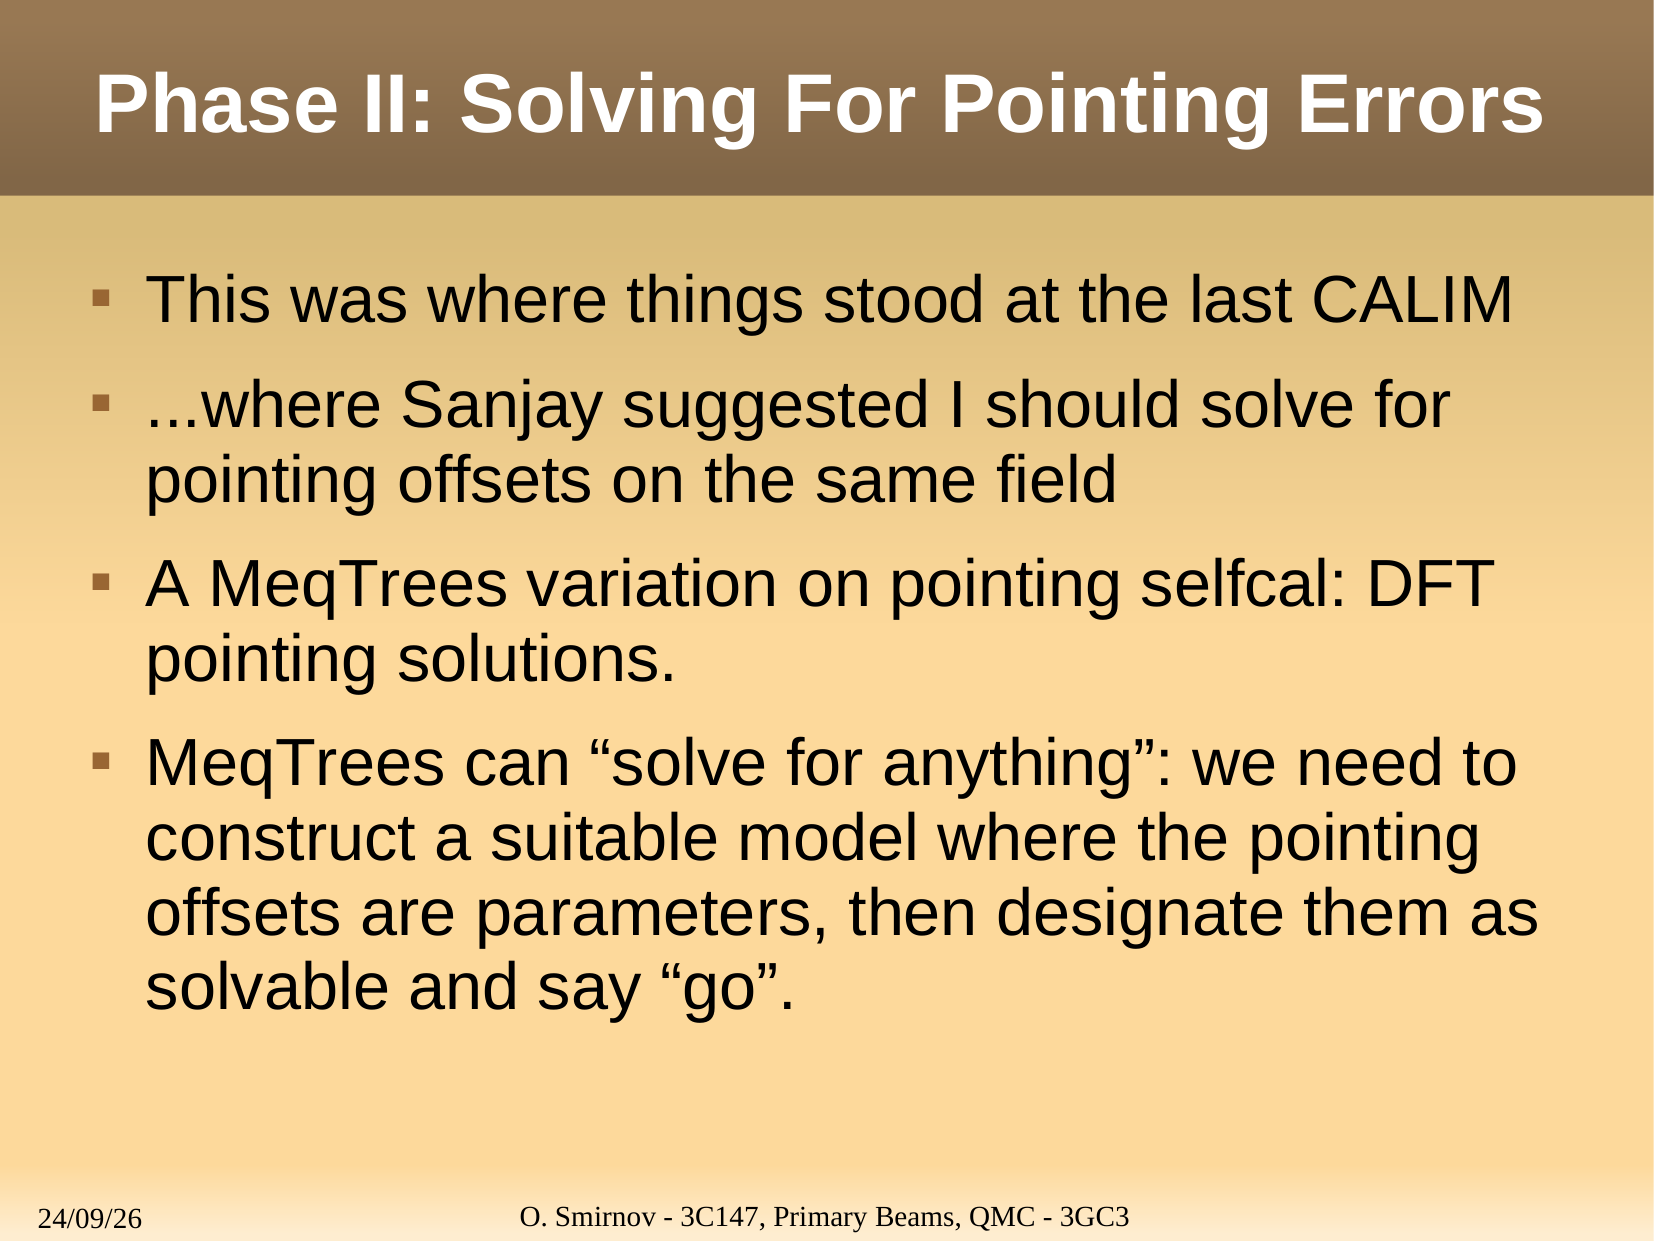

# Phase II: Solving For Pointing Errors
This was where things stood at the last CALIM
...where Sanjay suggested I should solve for pointing offsets on the same field
A MeqTrees variation on pointing selfcal: DFT pointing solutions.
MeqTrees can “solve for anything”: we need to construct a suitable model where the pointing offsets are parameters, then designate them as solvable and say “go”.
O. Smirnov - 3C147, Primary Beams, QMC - 3GC3